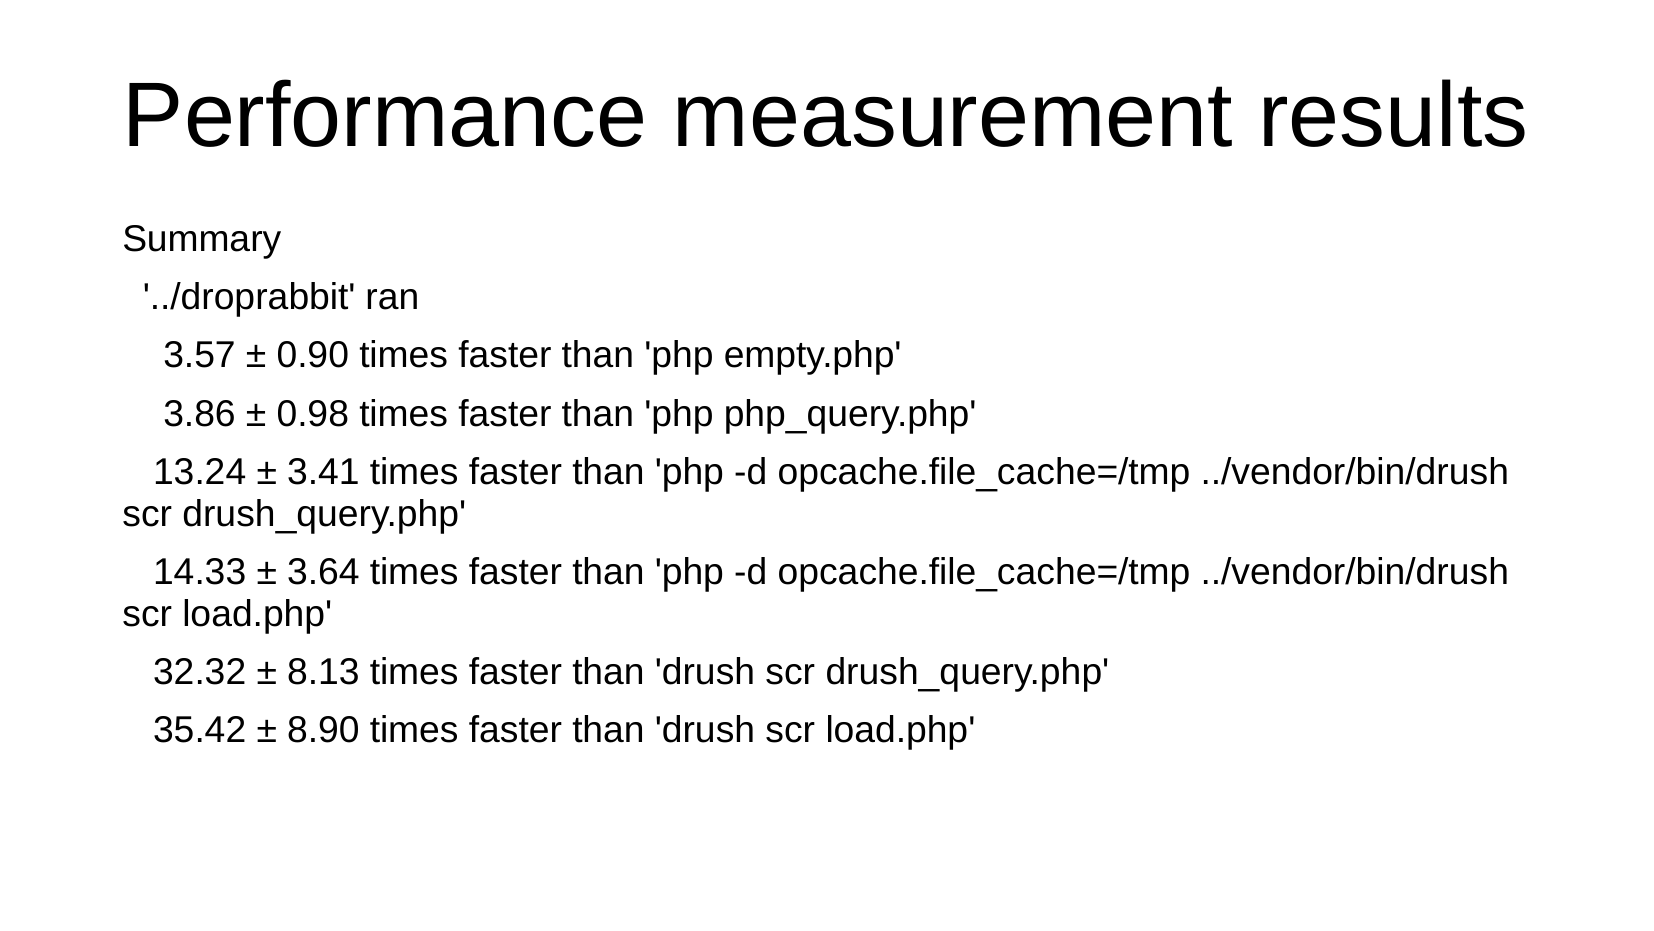

# Performance measurement results
Summary
 '../droprabbit' ran
 3.57 ± 0.90 times faster than 'php empty.php'
 3.86 ± 0.98 times faster than 'php php_query.php'
 13.24 ± 3.41 times faster than 'php -d opcache.file_cache=/tmp ../vendor/bin/drush scr drush_query.php'
 14.33 ± 3.64 times faster than 'php -d opcache.file_cache=/tmp ../vendor/bin/drush scr load.php'
 32.32 ± 8.13 times faster than 'drush scr drush_query.php'
 35.42 ± 8.90 times faster than 'drush scr load.php'